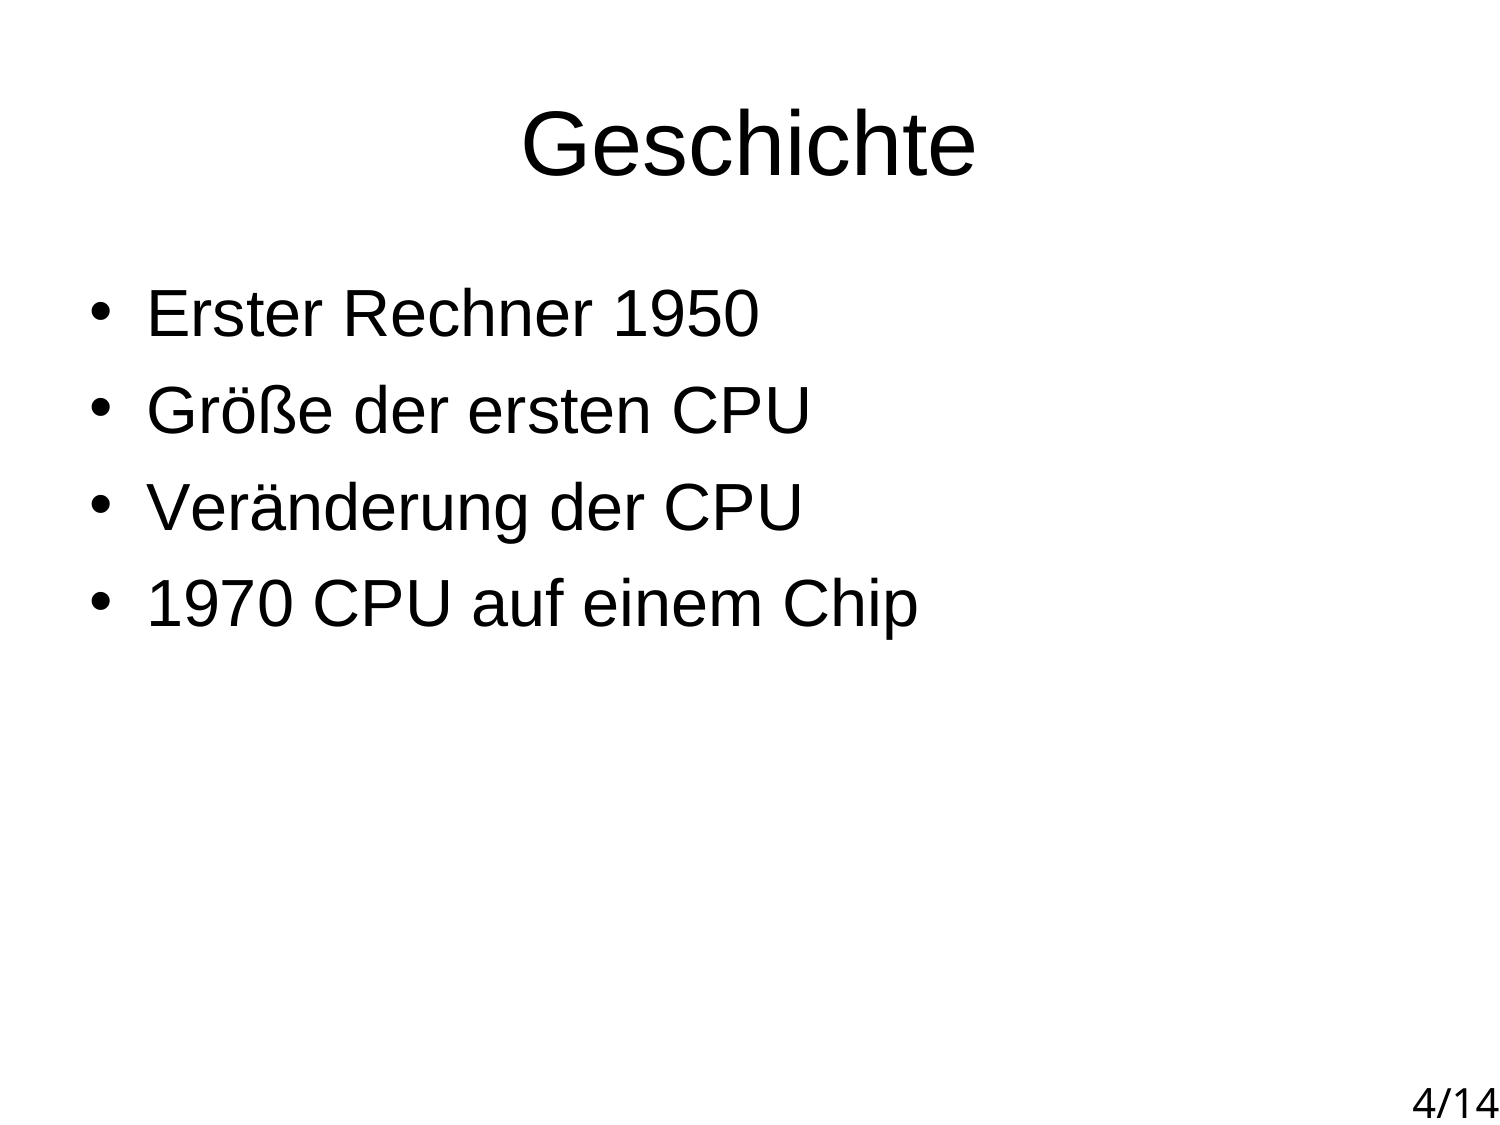

# Geschichte
Erster Rechner 1950
Größe der ersten CPU
Veränderung der CPU
1970 CPU auf einem Chip
4